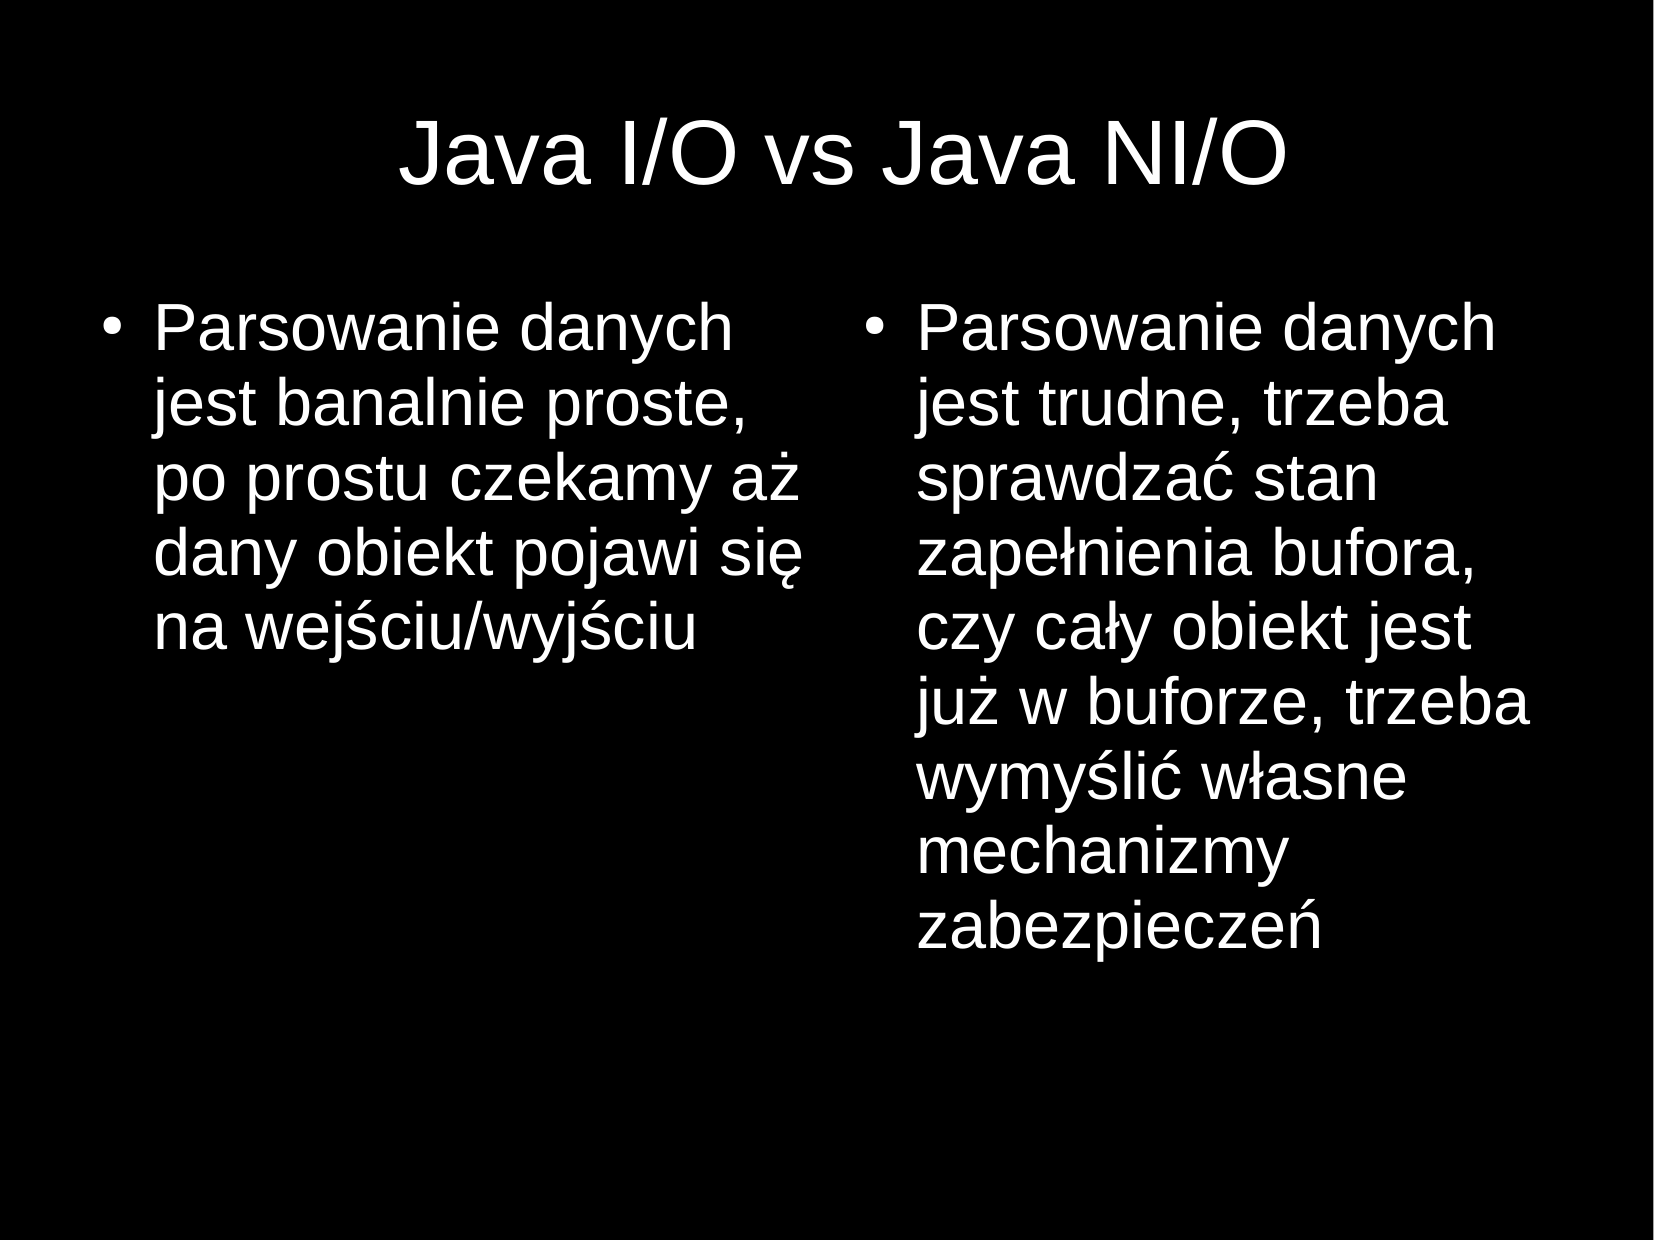

# Java I/O vs Java NI/O
Parsowanie danych jest banalnie proste, po prostu czekamy aż dany obiekt pojawi się na wejściu/wyjściu
Parsowanie danych jest trudne, trzeba sprawdzać stan zapełnienia bufora, czy cały obiekt jest już w buforze, trzeba wymyślić własne mechanizmy zabezpieczeń